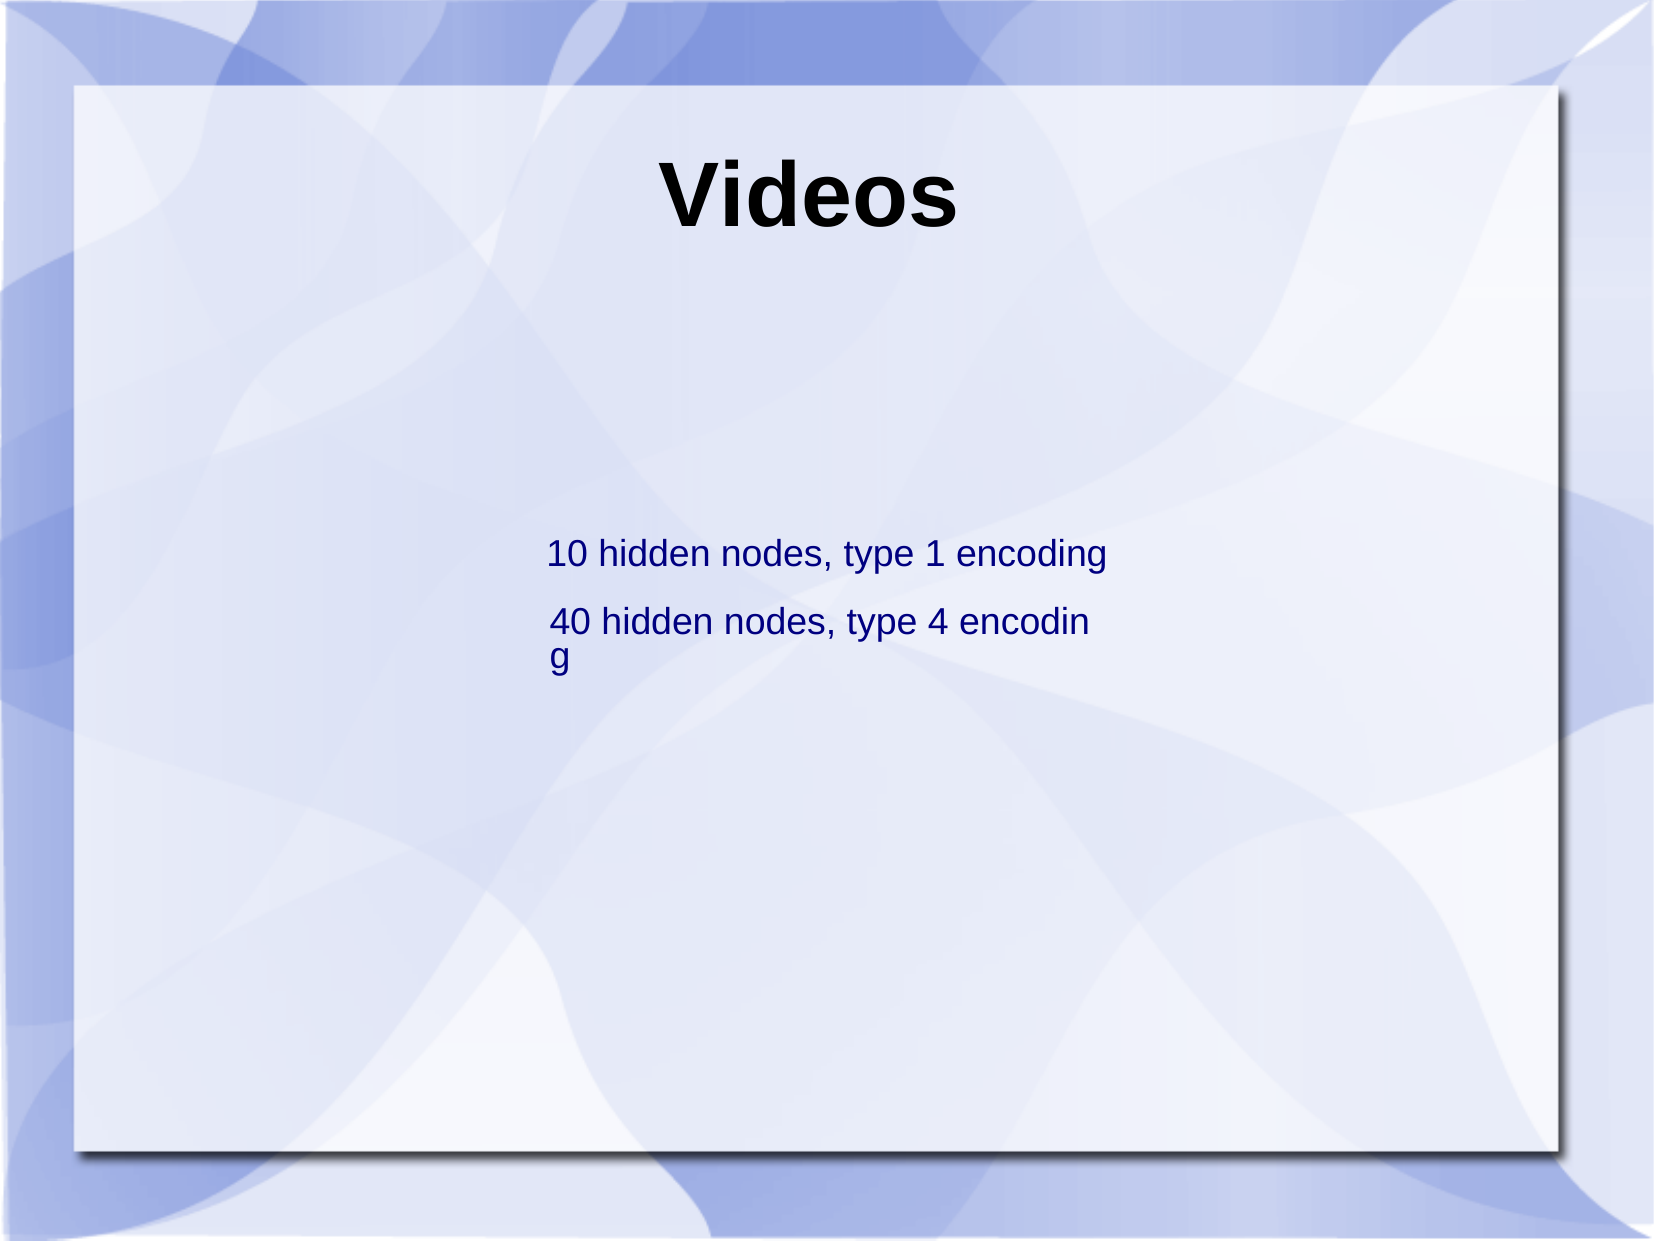

# Videos
10 hidden nodes, type 1 encoding
40 hidden nodes, type 4 encoding